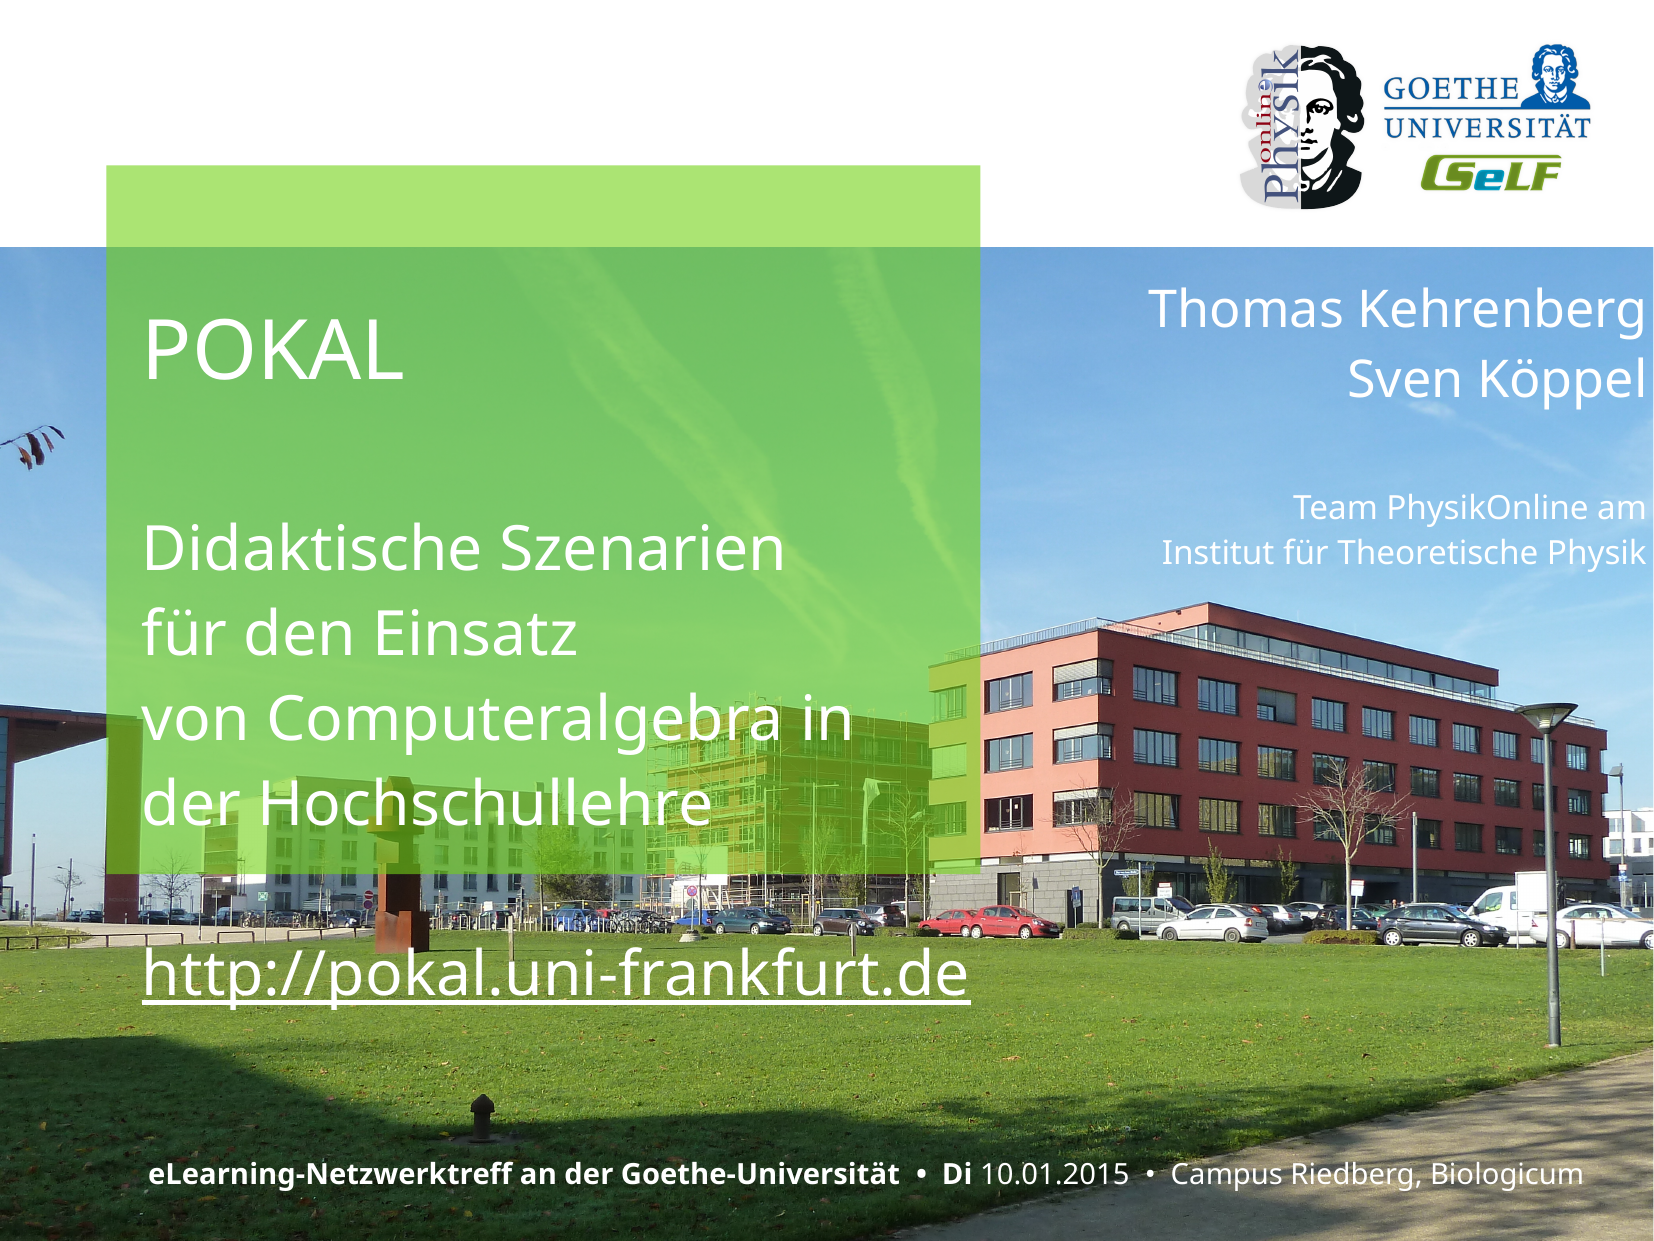

Thomas Kehrenberg
Sven Köppel
Team PhysikOnline am
Institut für Theoretische Physik
POKAL
Didaktische Szenarien
für den Einsatz
von Computeralgebra in
der Hochschullehre
http://pokal.uni-frankfurt.de
eLearning-Netzwerktreff an der Goethe-Universität • Di 10.01.2015 • Campus Riedberg, Biologicum